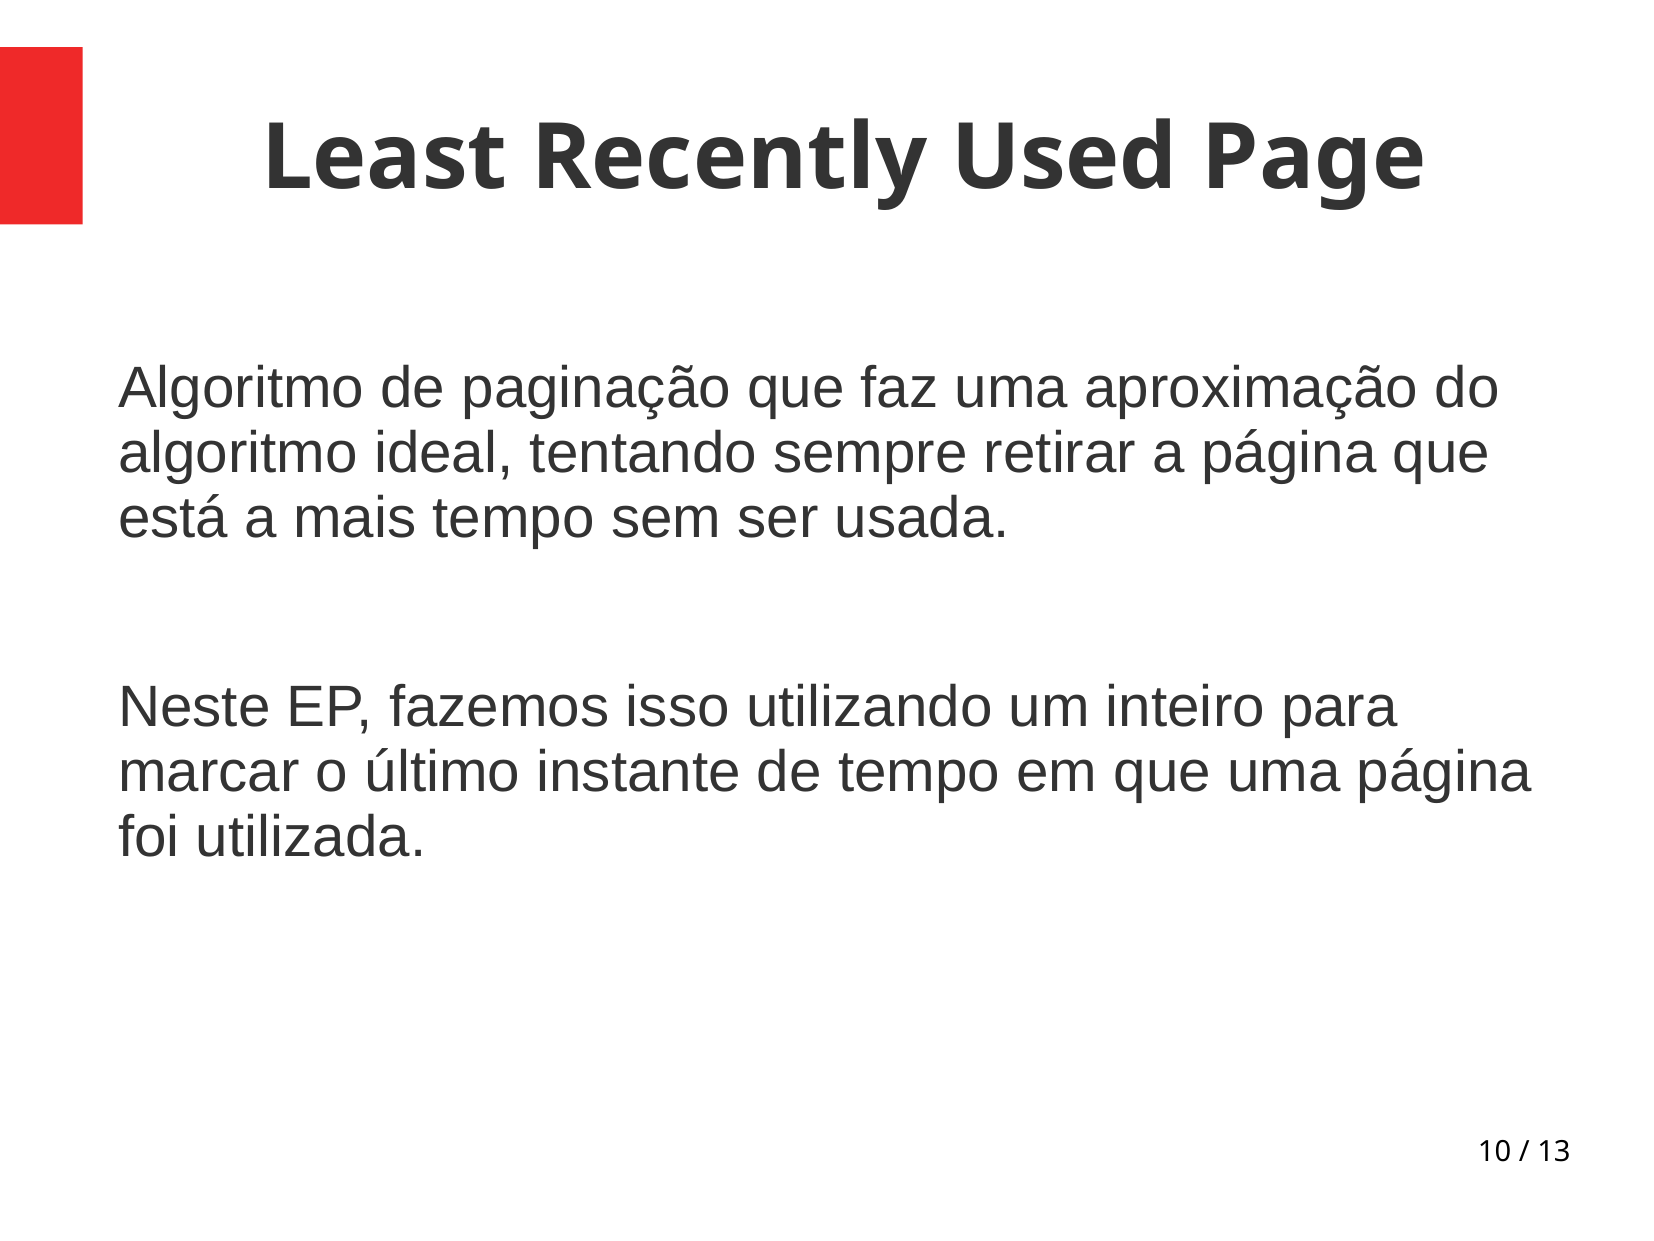

# Least Recently Used Page
Algoritmo de paginação que faz uma aproximação do algoritmo ideal, tentando sempre retirar a página que está a mais tempo sem ser usada.
Neste EP, fazemos isso utilizando um inteiro para marcar o último instante de tempo em que uma página foi utilizada.
10